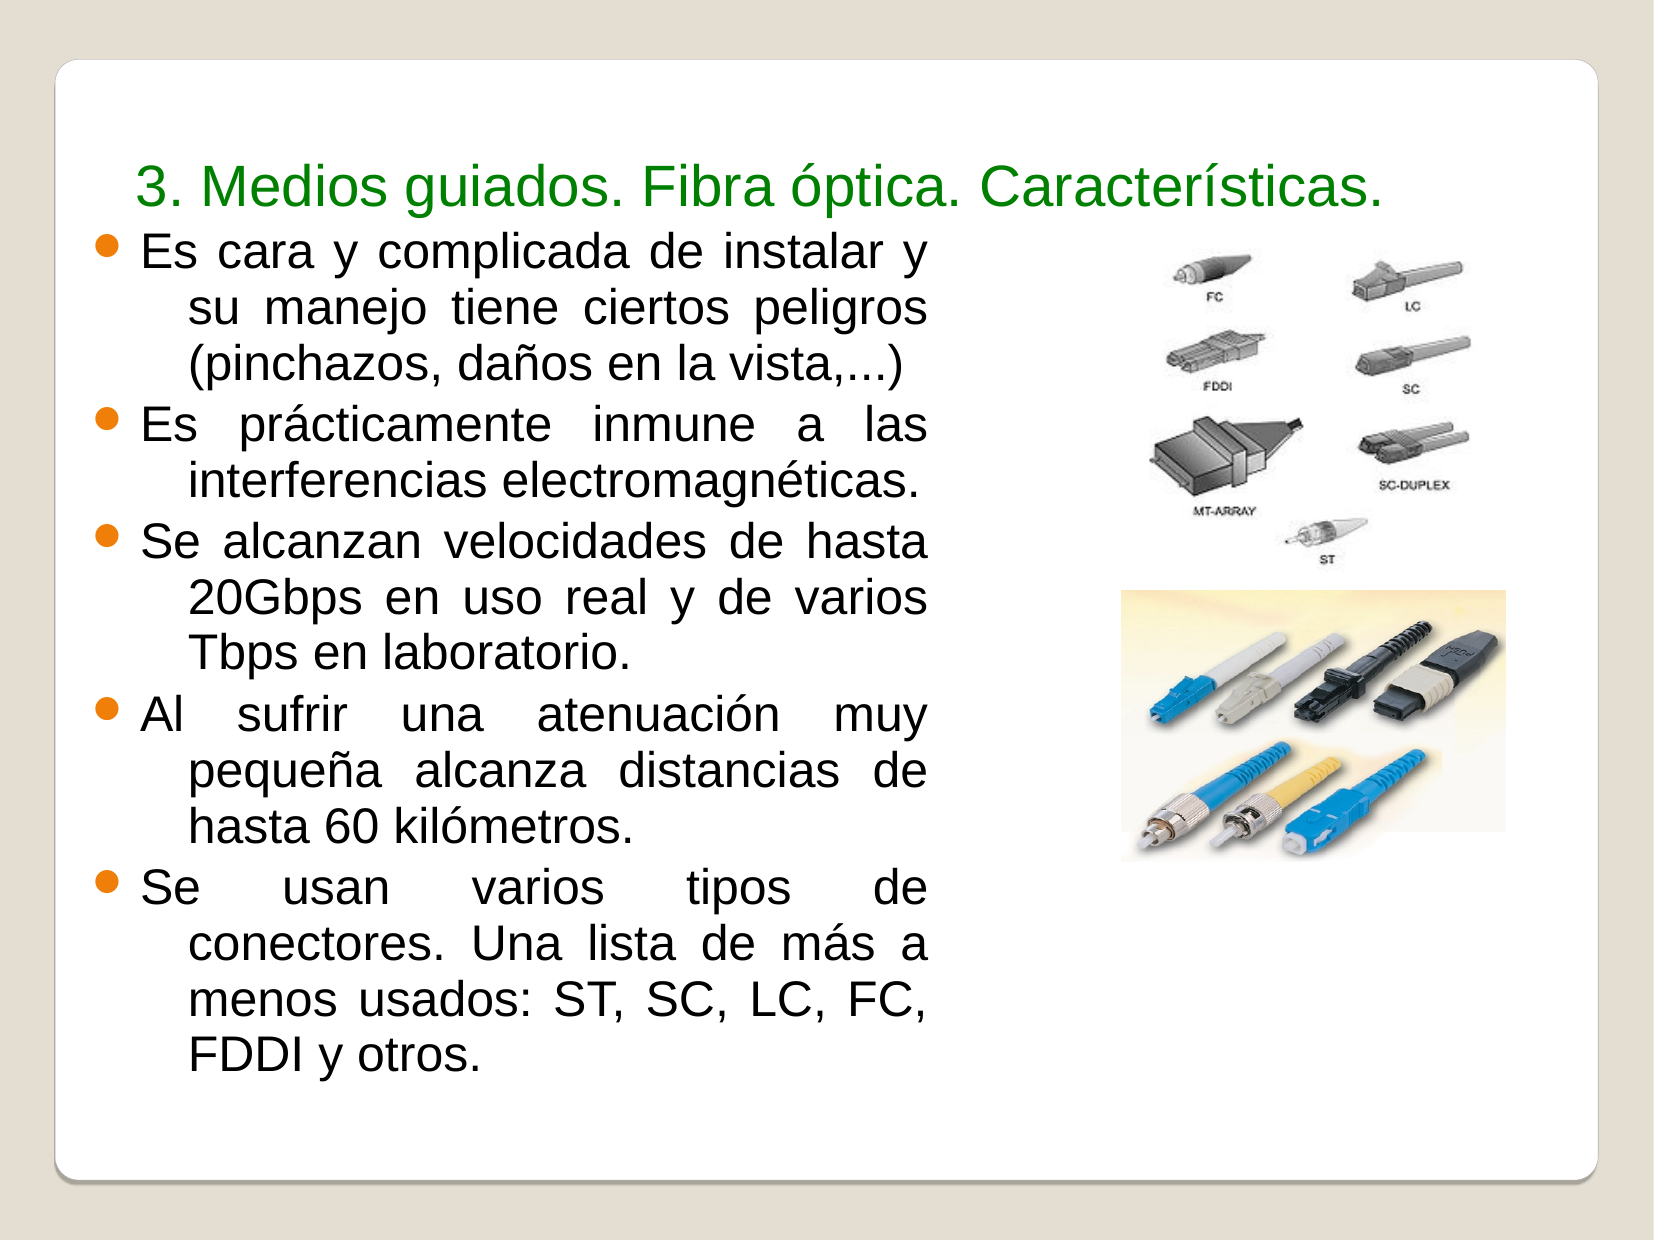

3. Medios guiados. Fibra óptica. Características.
# Es cara y complicada de instalar y su manejo tiene ciertos peligros (pinchazos, daños en la vista,...)
Es prácticamente inmune a las interferencias electromagnéticas.
Se alcanzan velocidades de hasta 20Gbps en uso real y de varios Tbps en laboratorio.
Al sufrir una atenuación muy pequeña alcanza distancias de hasta 60 kilómetros.
Se usan varios tipos de conectores. Una lista de más a menos usados: ST, SC, LC, FC, FDDI y otros.